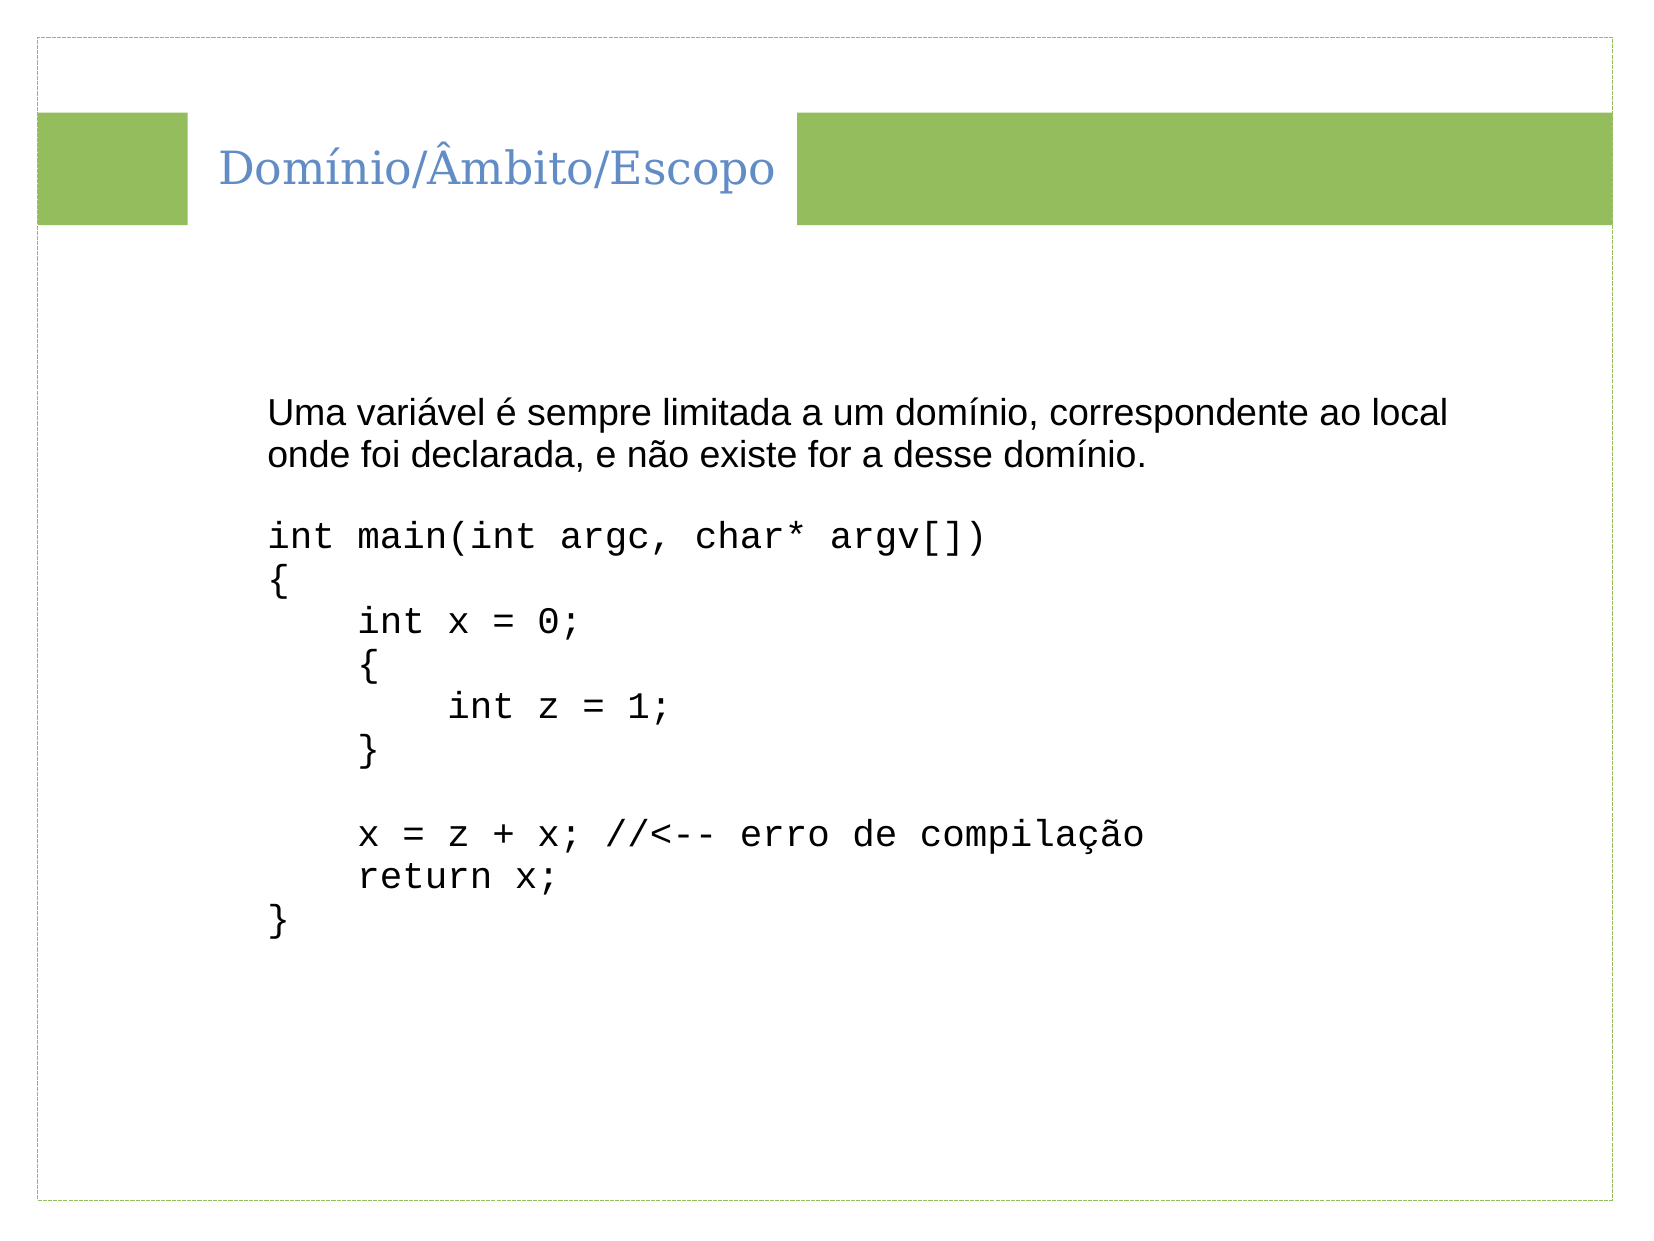

Domínio/Âmbito/Escopo
Uma variável é sempre limitada a um domínio, correspondente ao local
onde foi declarada, e não existe for a desse domínio.
int main(int argc, char* argv[])
{
 int x = 0;
 {
 int z = 1;
 }
 x = z + x; //<-- erro de compilação
 return x;
}